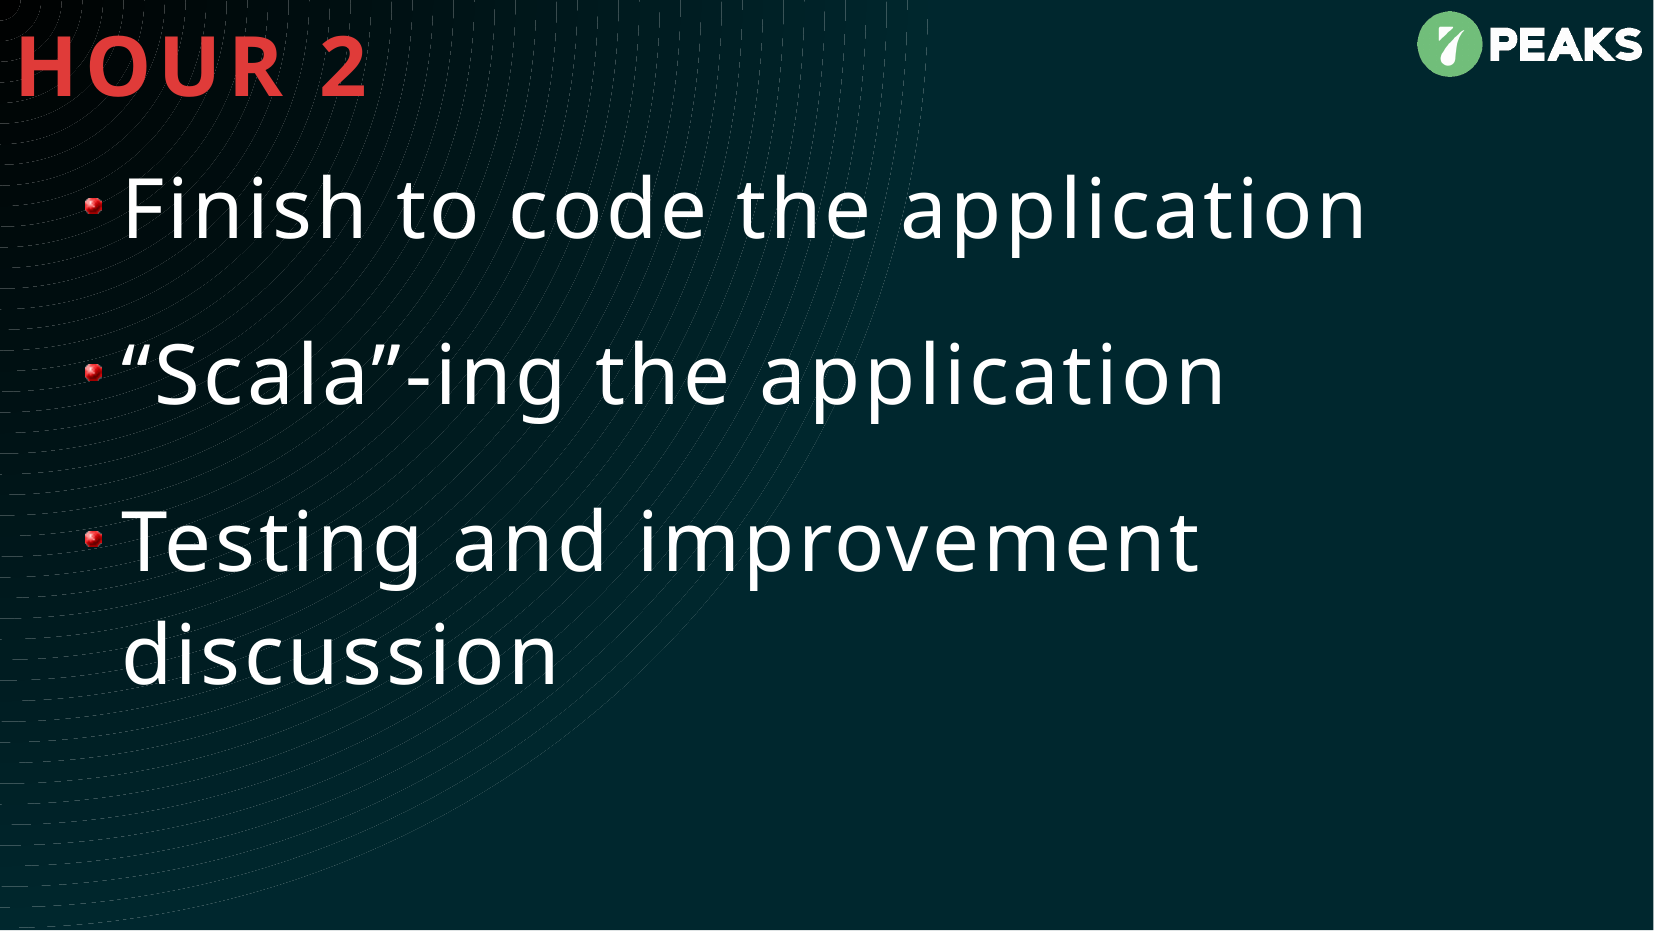

HOUR 2
Finish to code the application
“Scala”-ing the application
Testing and improvement discussion